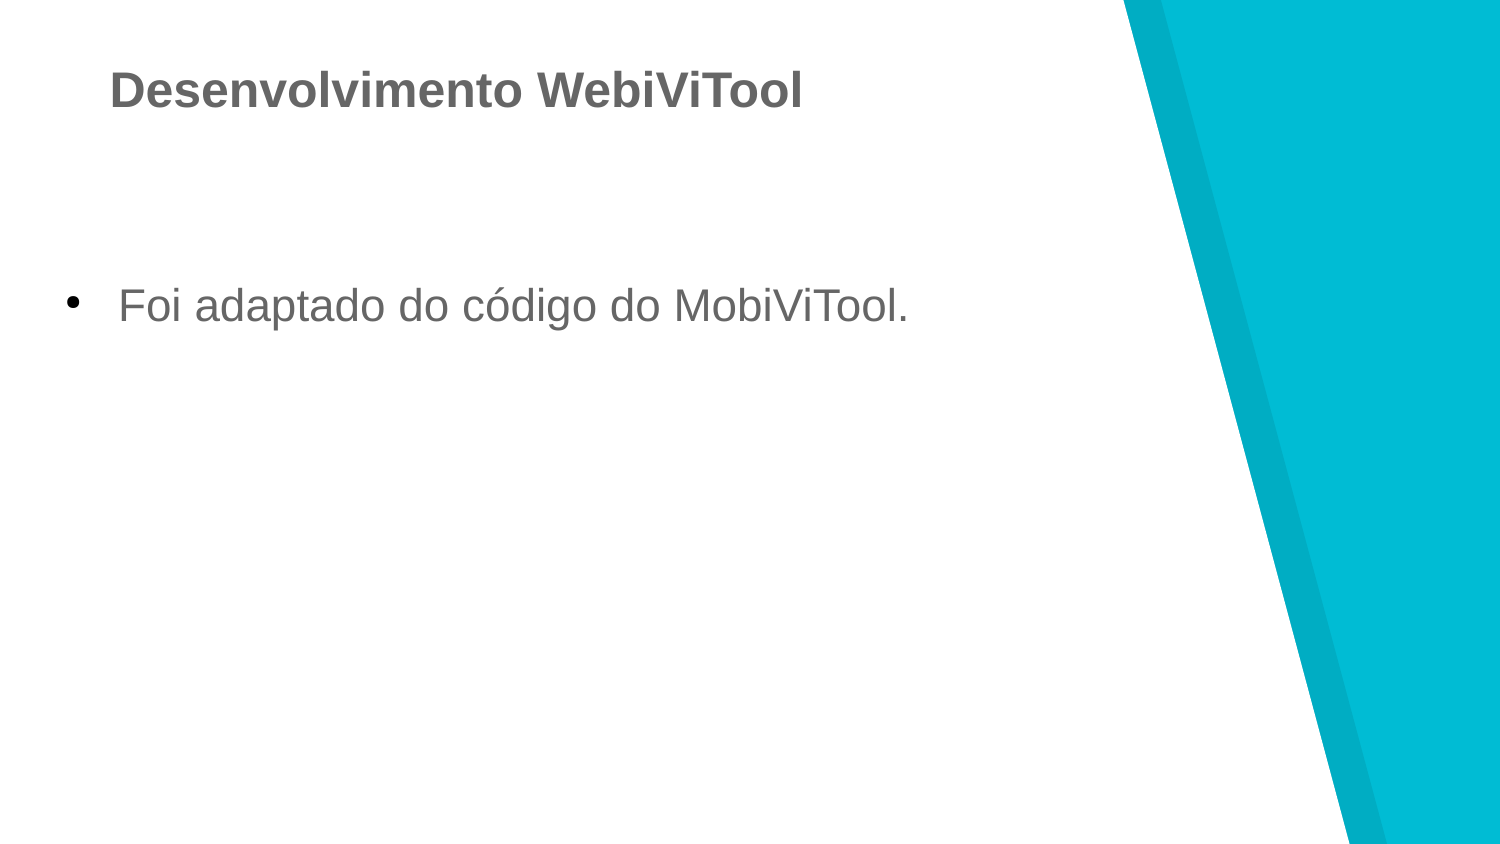

# Desenvolvimento WebiViTool
Foi adaptado do código do MobiViTool.